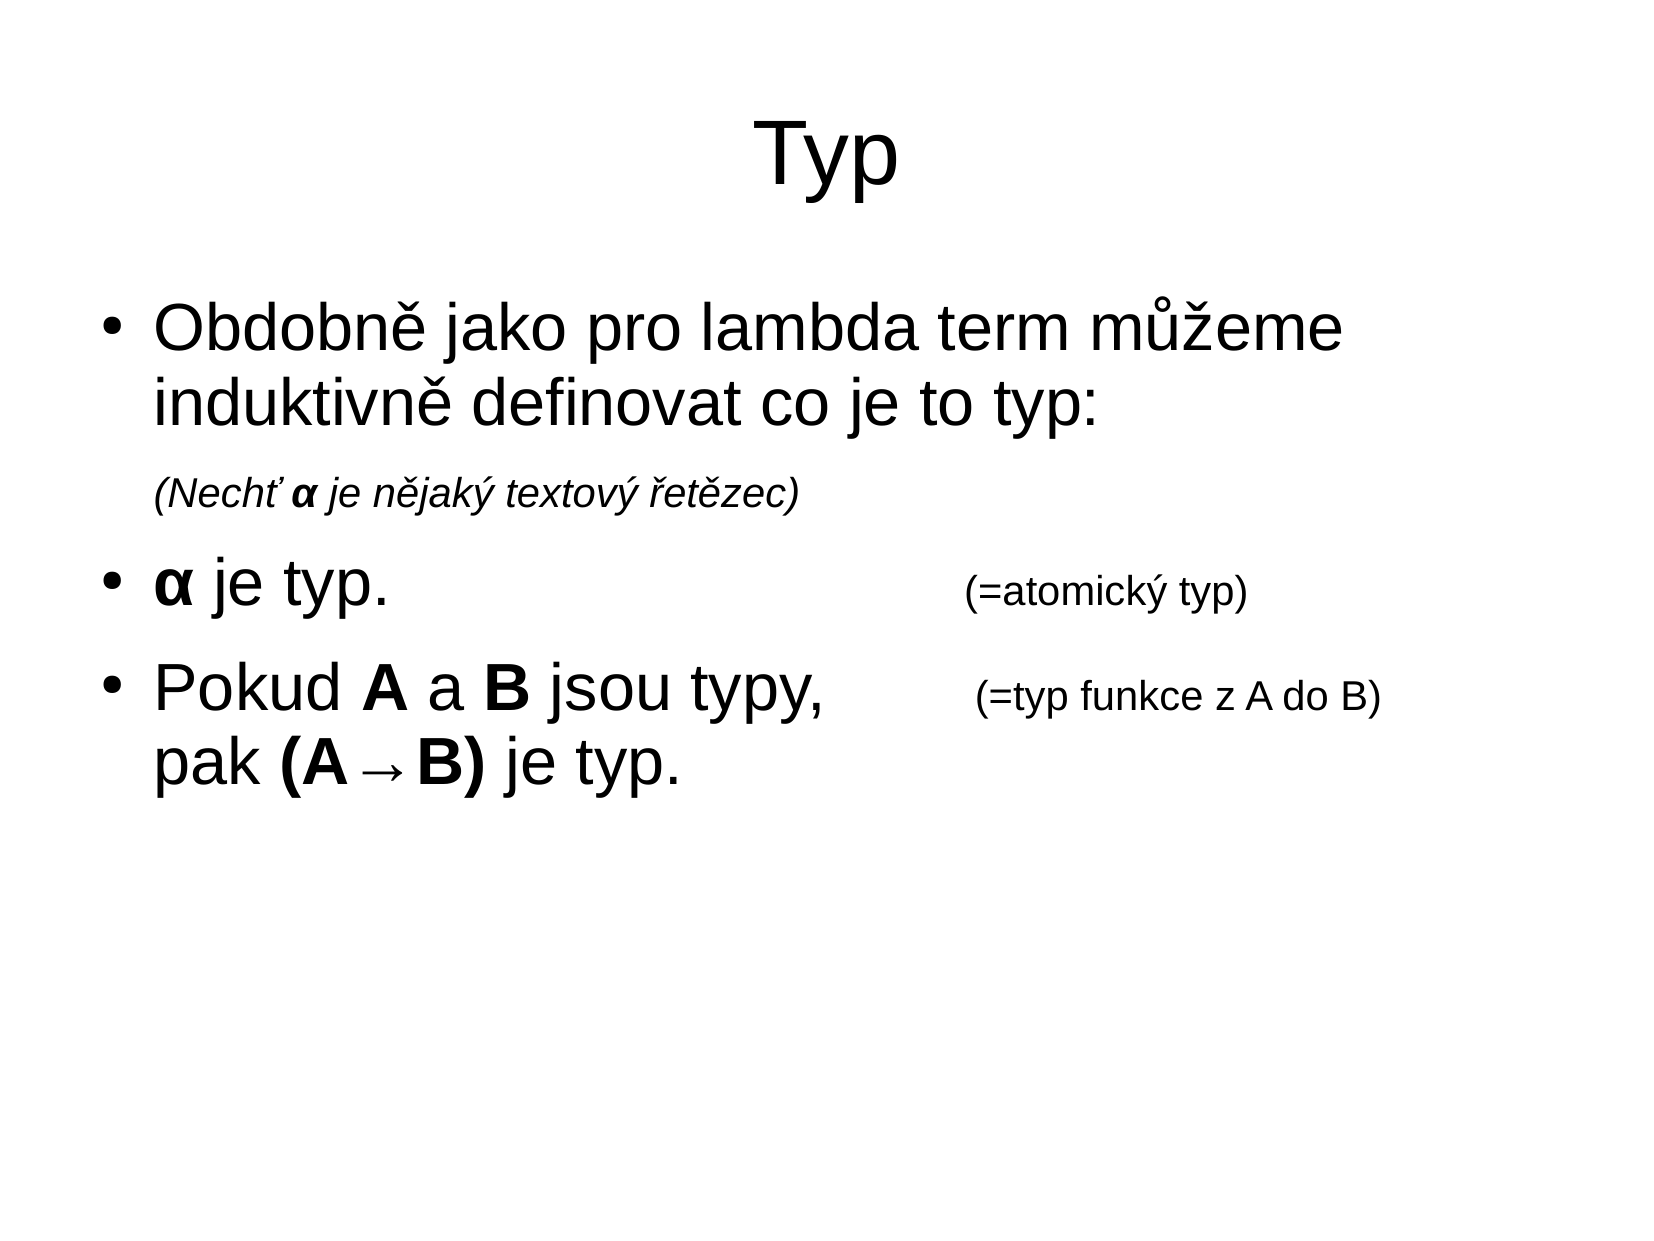

# Typ
Obdobně jako pro lambda term můžeme induktivně definovat co je to typ:
(Nechť α je nějaký textový řetězec)
α je typ. (=atomický typ)
Pokud A a B jsou typy, (=typ funkce z A do B)
pak (A→B) je typ.